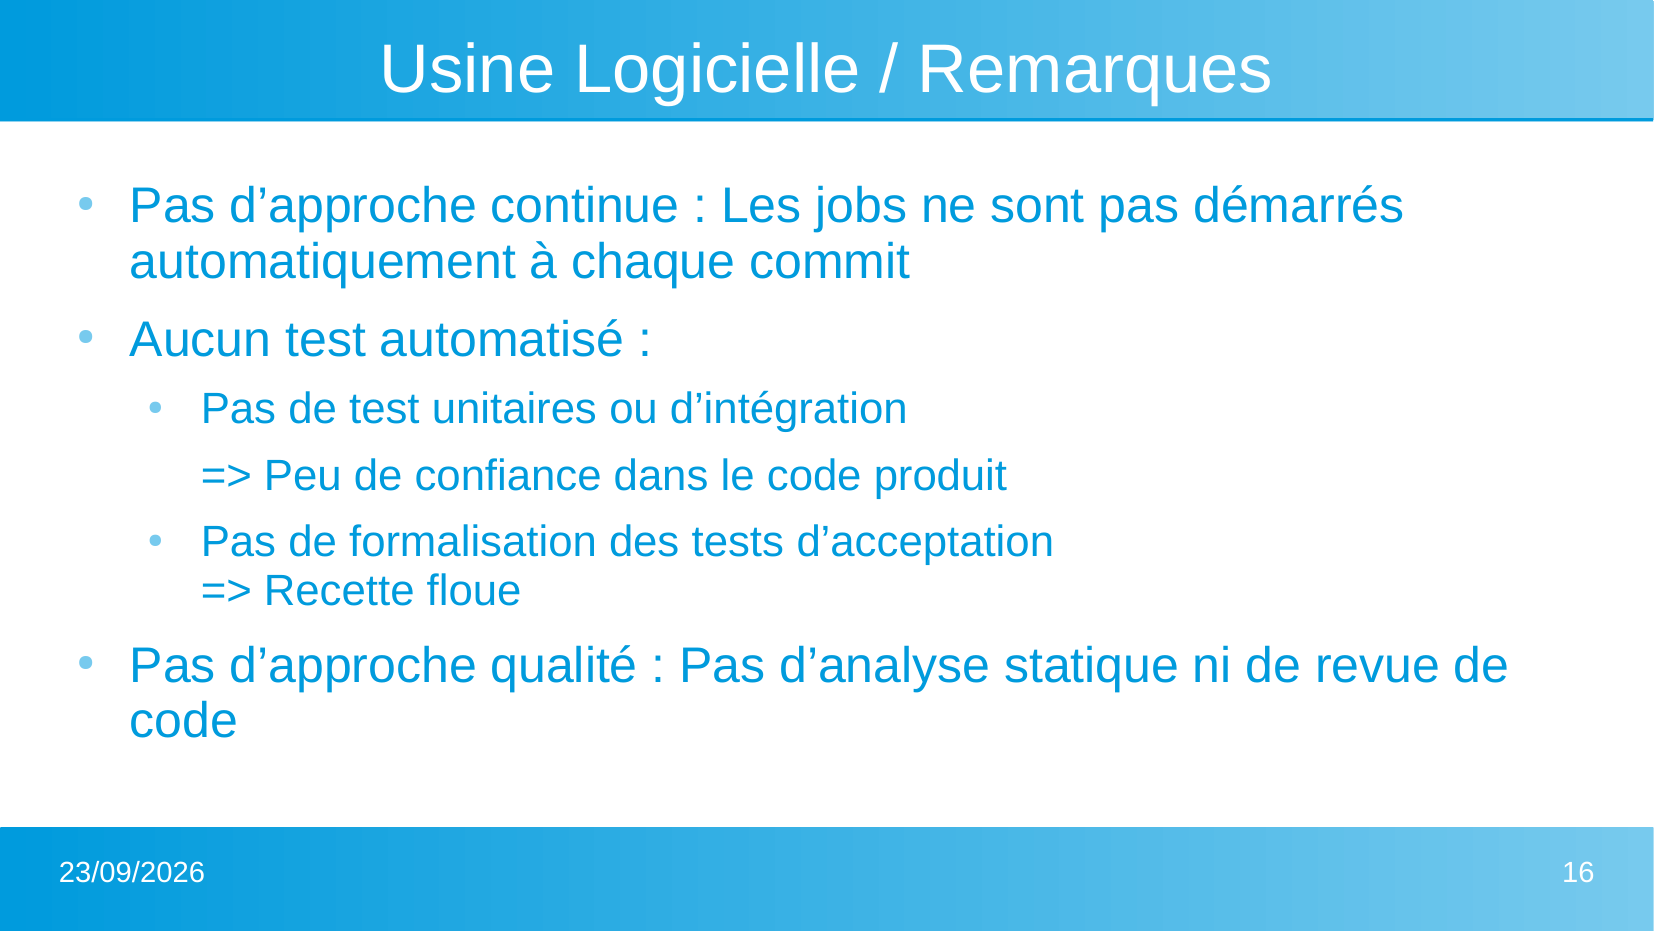

# Usine Logicielle / Remarques
Pas d’approche continue : Les jobs ne sont pas démarrés automatiquement à chaque commit
Aucun test automatisé :
Pas de test unitaires ou d’intégration
=> Peu de confiance dans le code produit
Pas de formalisation des tests d’acceptation
=> Recette floue
Pas d’approche qualité : Pas d’analyse statique ni de revue de code
16